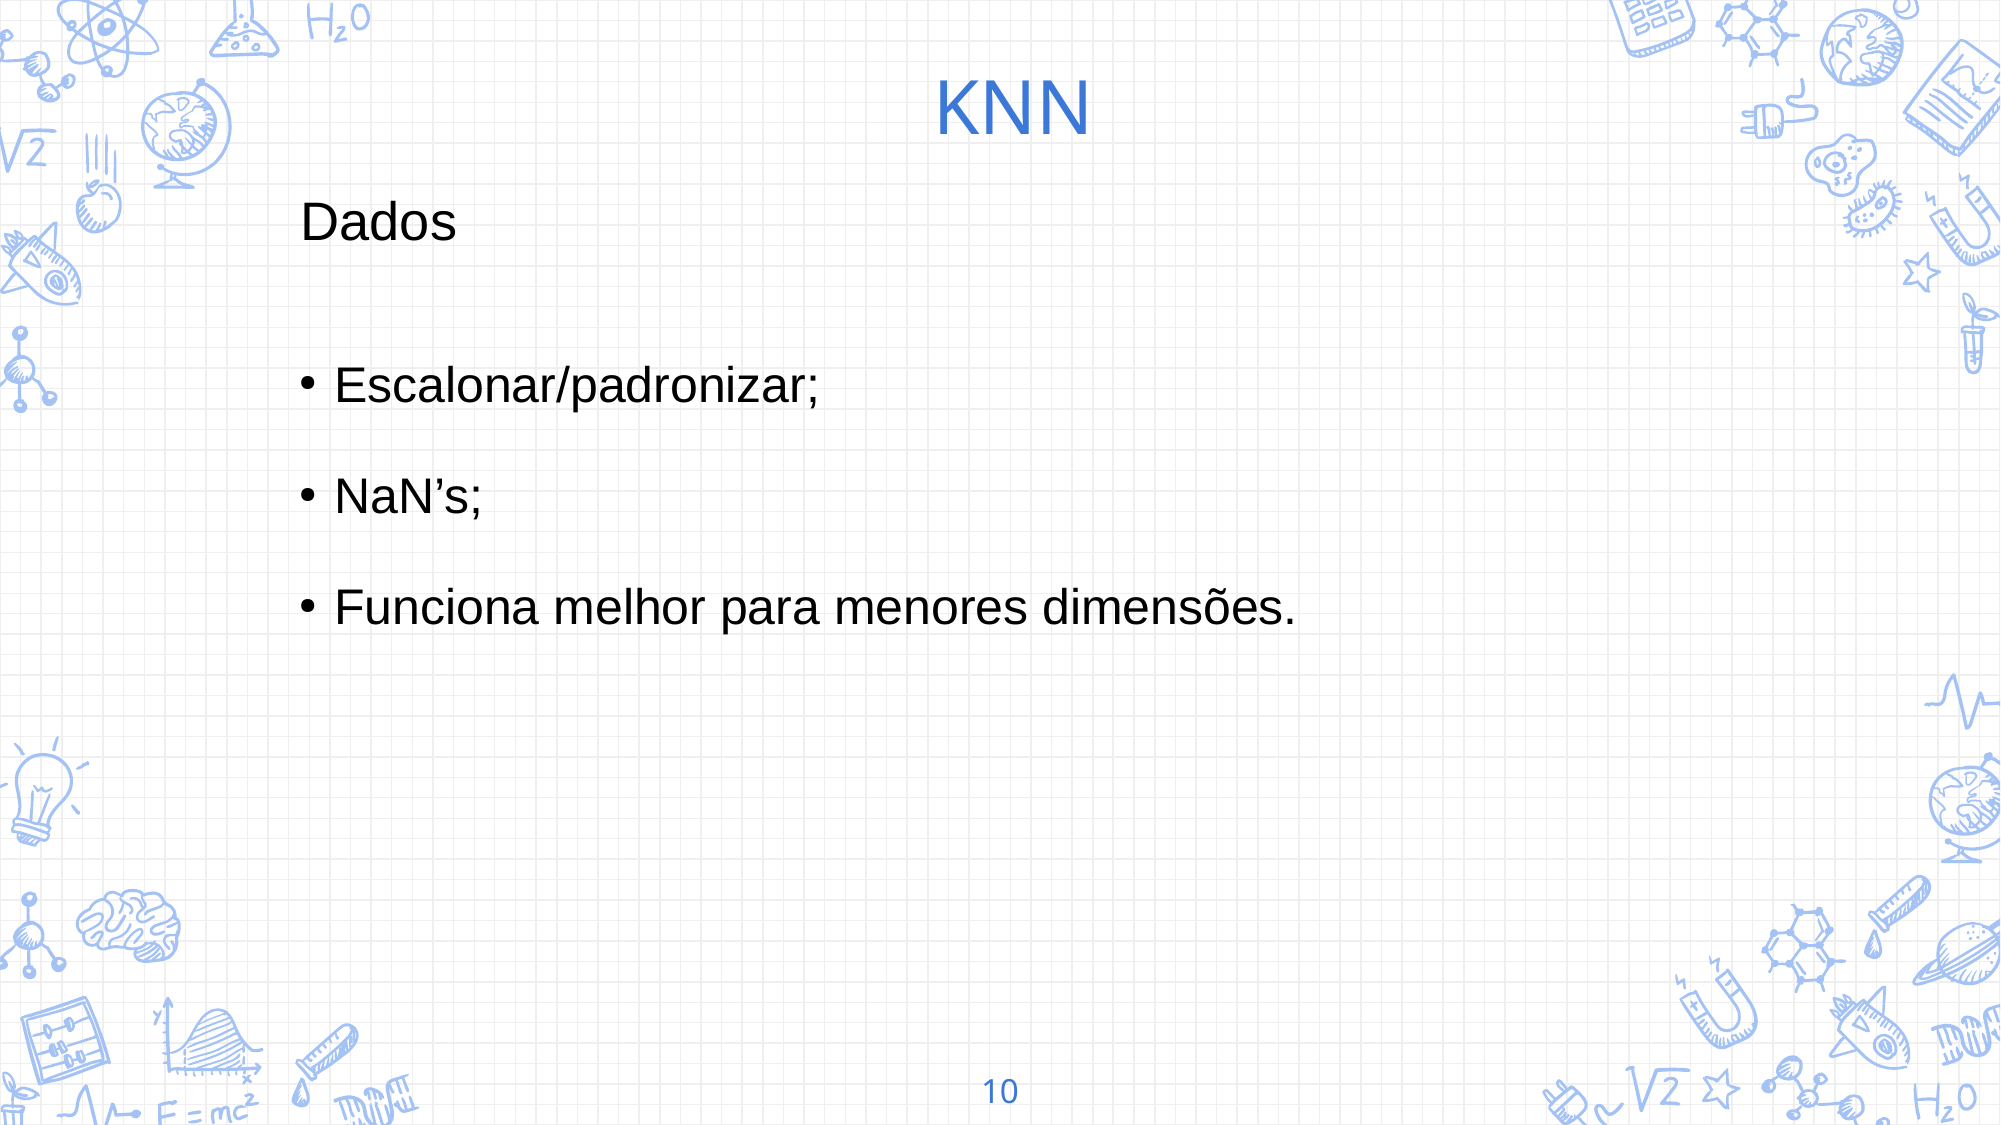

KNN
Dados
Escalonar/padronizar;
NaN’s;
Funciona melhor para menores dimensões.